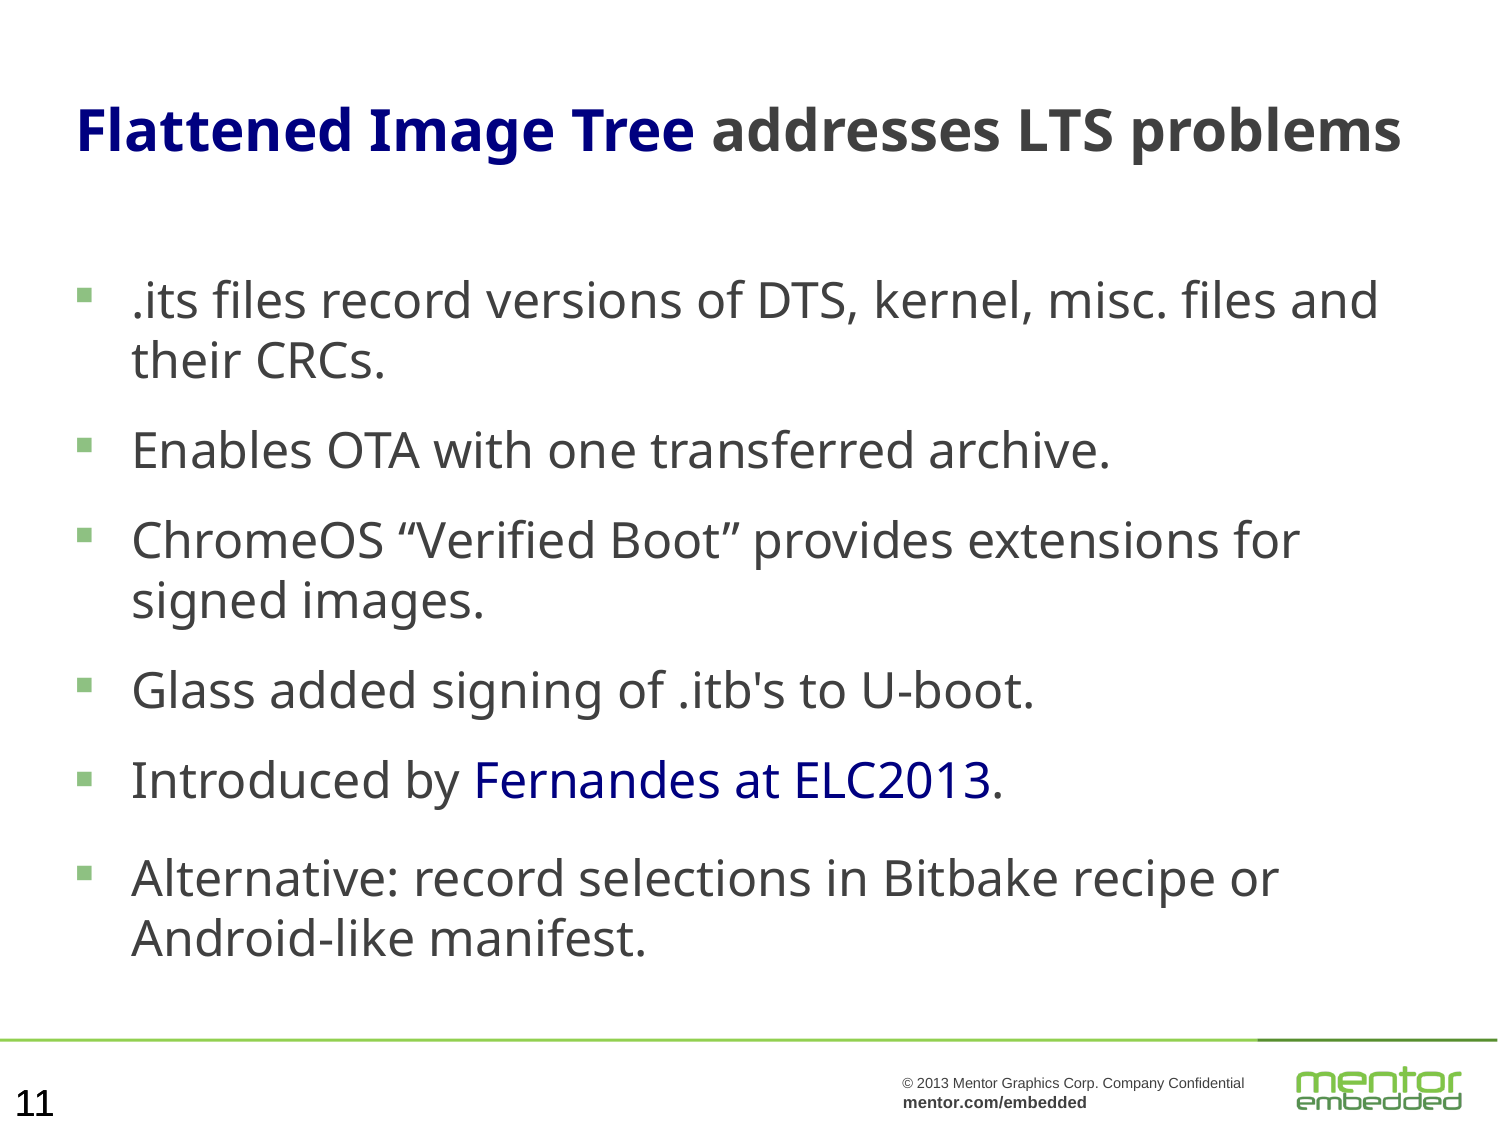

# Flattened Image Tree addresses LTS problems
.its files record versions of DTS, kernel, misc. files and their CRCs.
Enables OTA with one transferred archive.
ChromeOS “Verified Boot” provides extensions for signed images.
Glass added signing of .itb's to U-boot.
Introduced by Fernandes at ELC2013.
Alternative: record selections in Bitbake recipe or Android-like manifest.